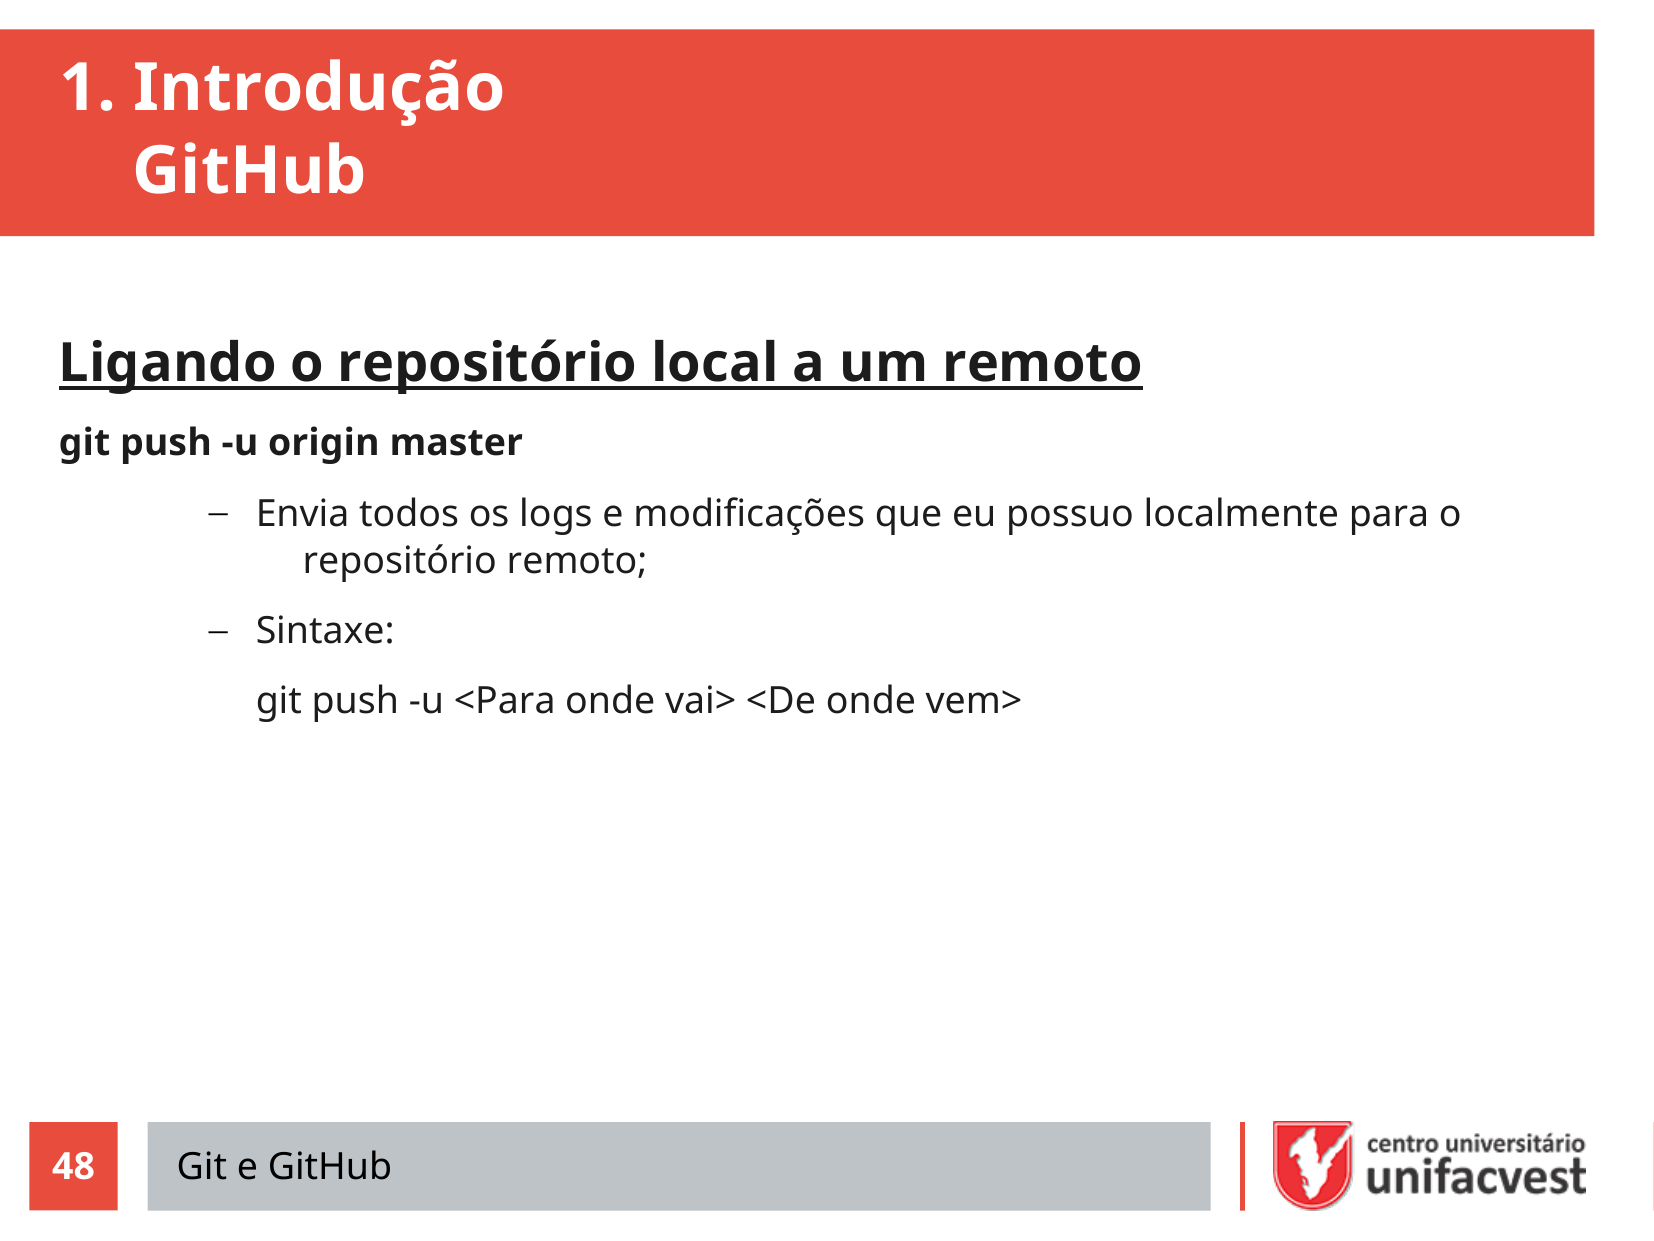

# 1. Introdução GitHub
Ligando o repositório local a um remoto
git push -u origin master
Envia todos os logs e modificações que eu possuo localmente para o repositório remoto;
Sintaxe:
git push -u <Para onde vai> <De onde vem>
48
Git e GitHub